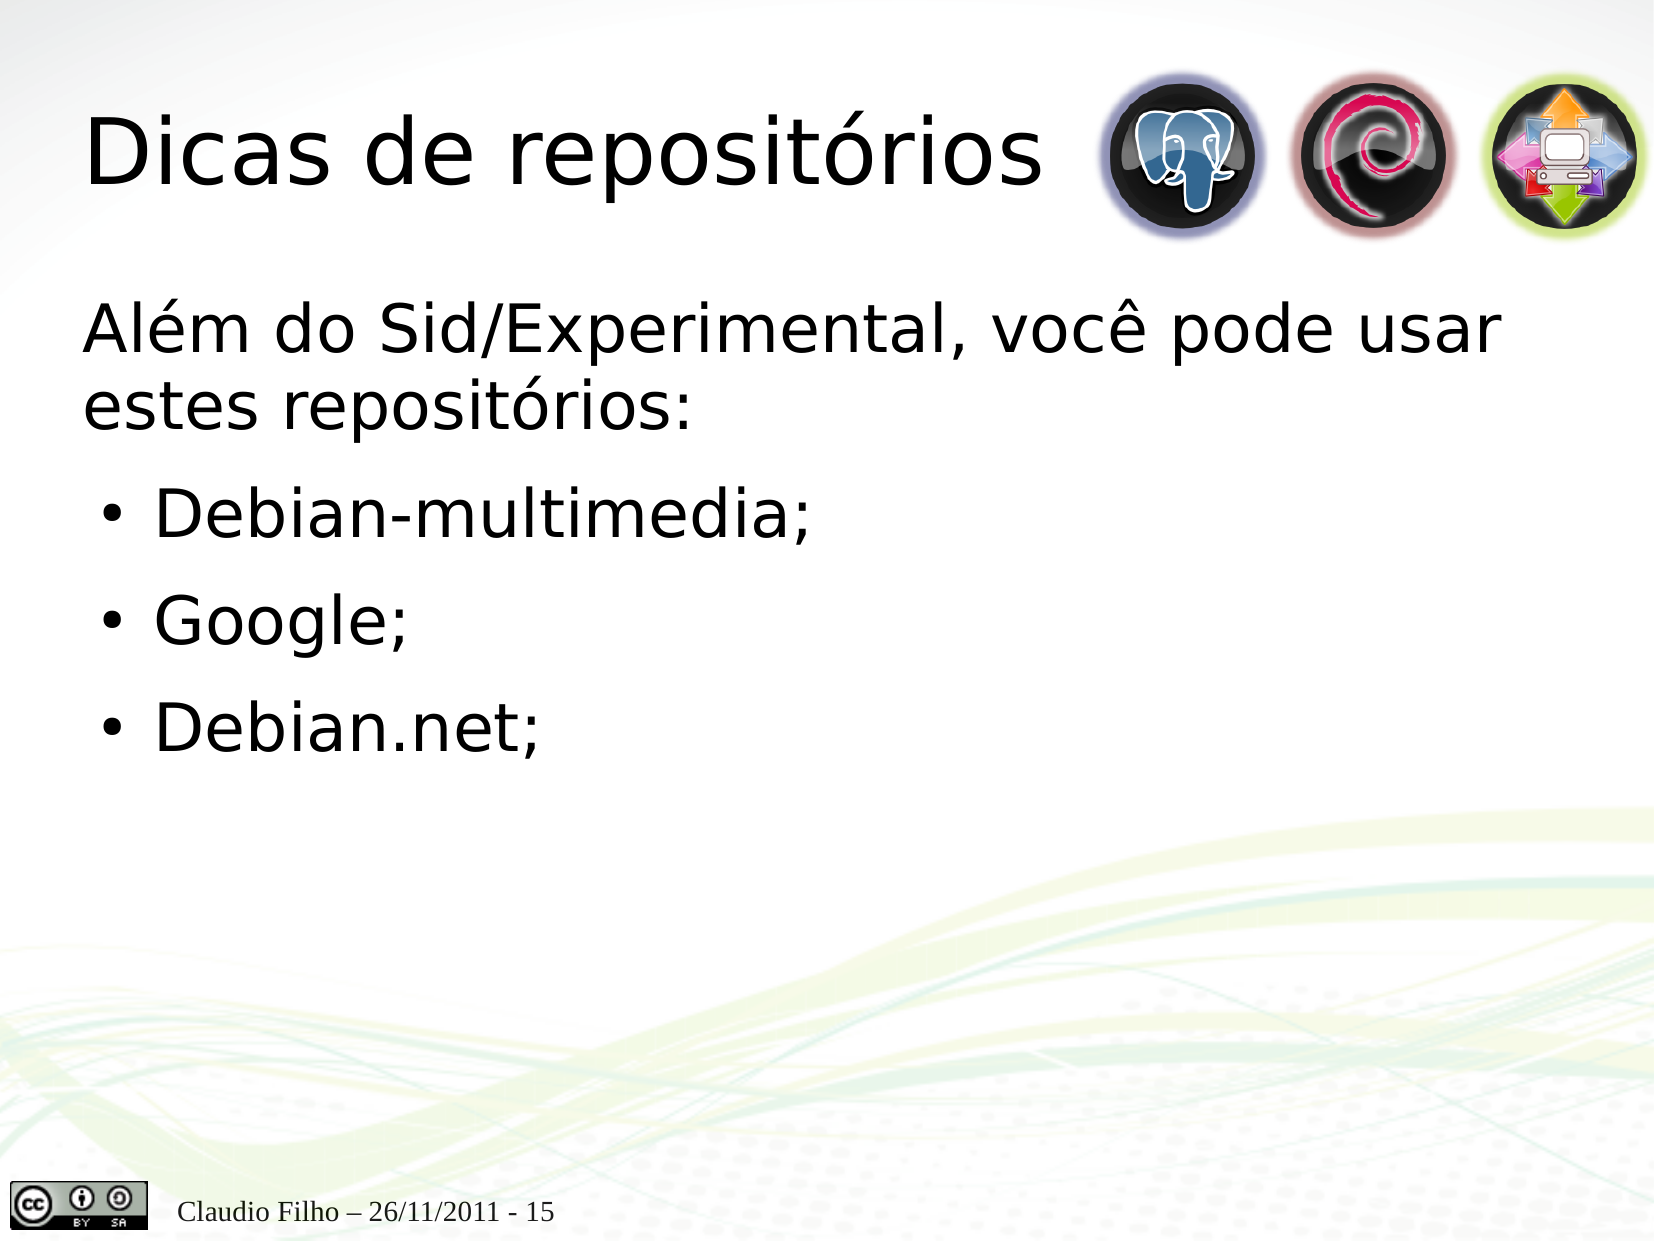

# Dicas de repositórios
Além do Sid/Experimental, você pode usar estes repositórios:
Debian-multimedia;
Google;
Debian.net;